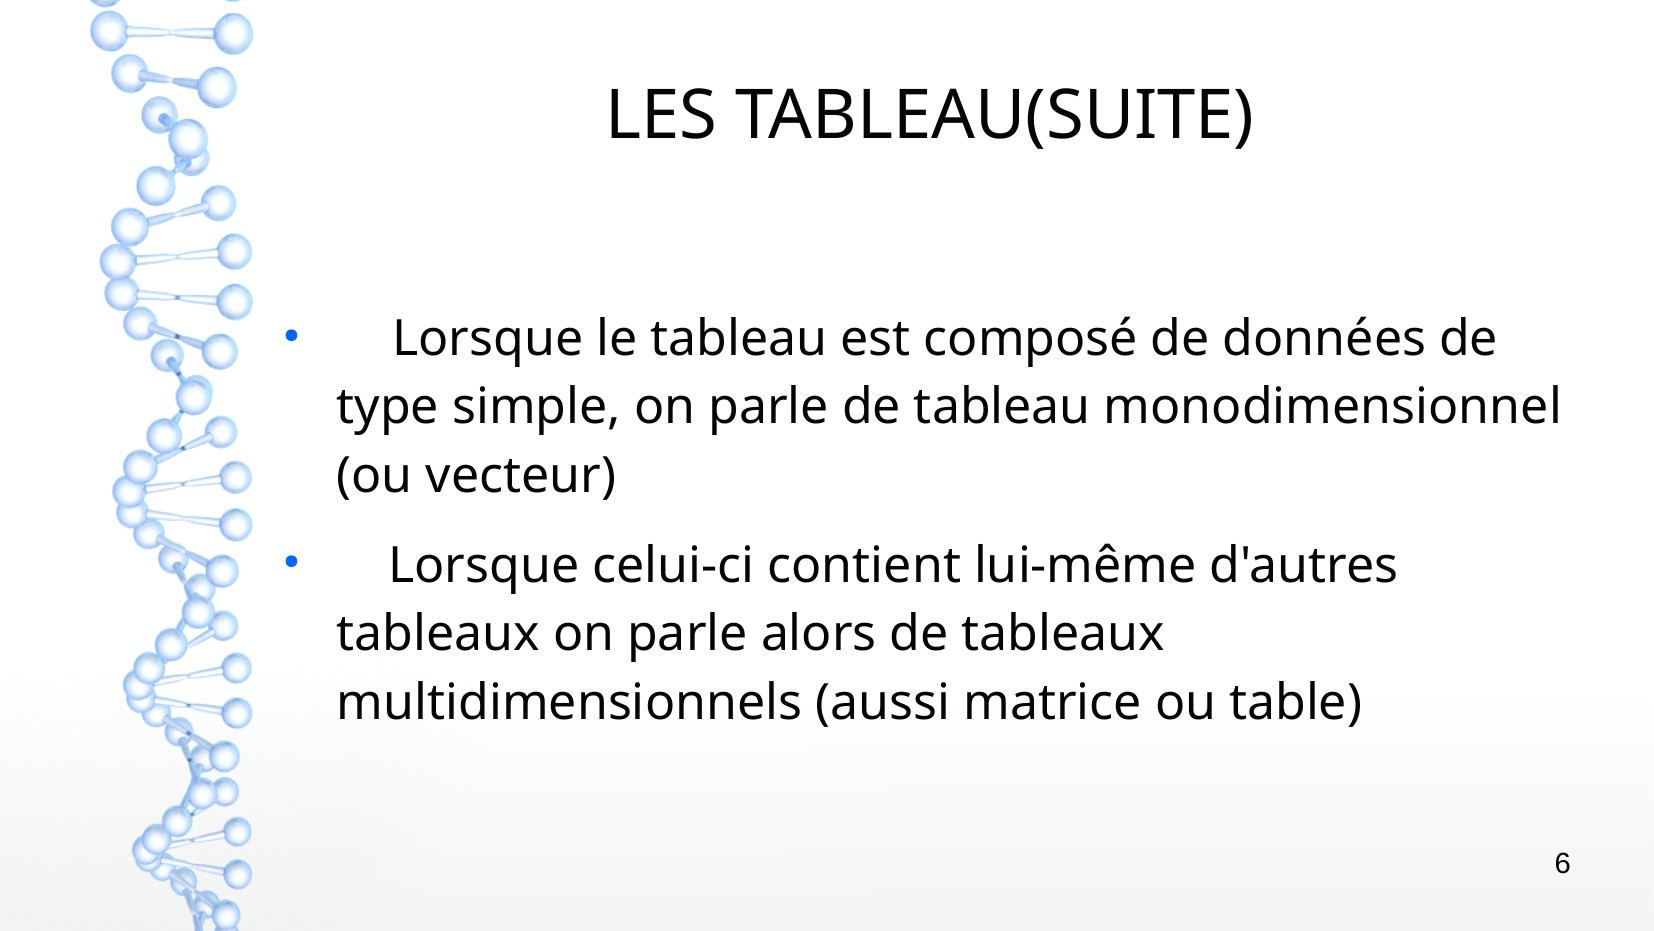

# LES TABLEAU(SUITE)
 Lorsque le tableau est composé de données de type simple, on parle de tableau monodimensionnel (ou vecteur)
 Lorsque celui-ci contient lui-même d'autres tableaux on parle alors de tableaux multidimensionnels (aussi matrice ou table)
6